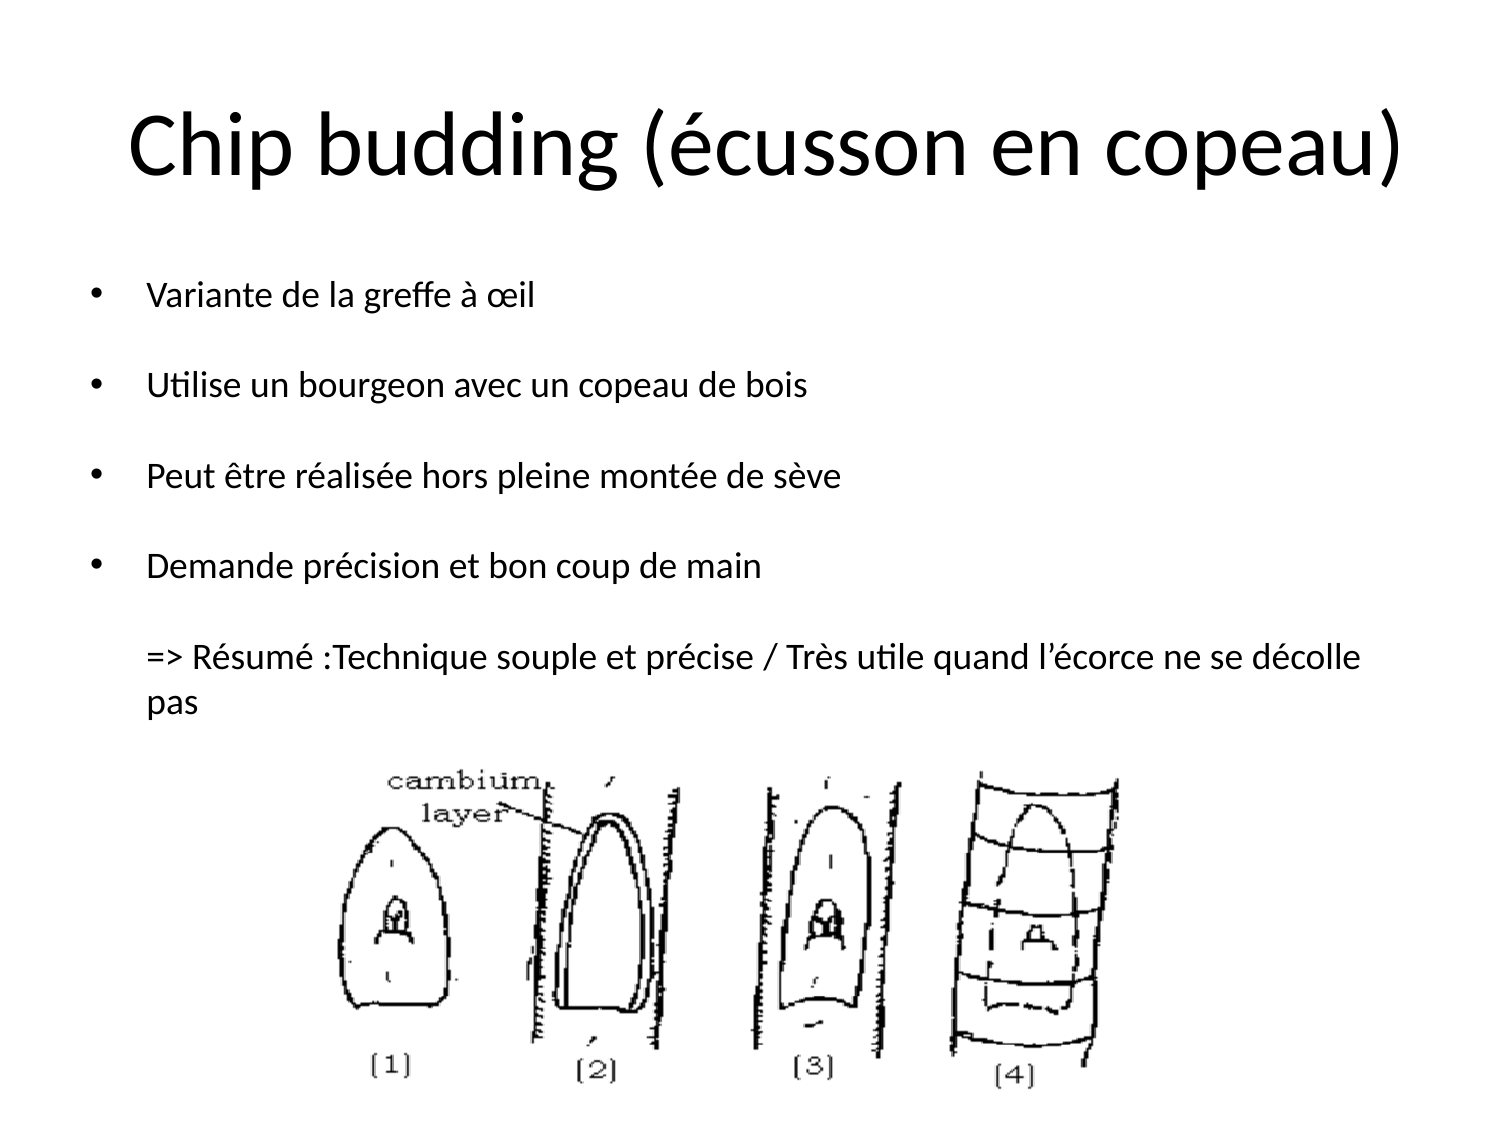

# Chip budding (écusson en copeau)
Variante de la greffe à œil
Utilise un bourgeon avec un copeau de bois
Peut être réalisée hors pleine montée de sève
Demande précision et bon coup de main
=> Résumé :Technique souple et précise / Très utile quand l’écorce ne se décolle pas